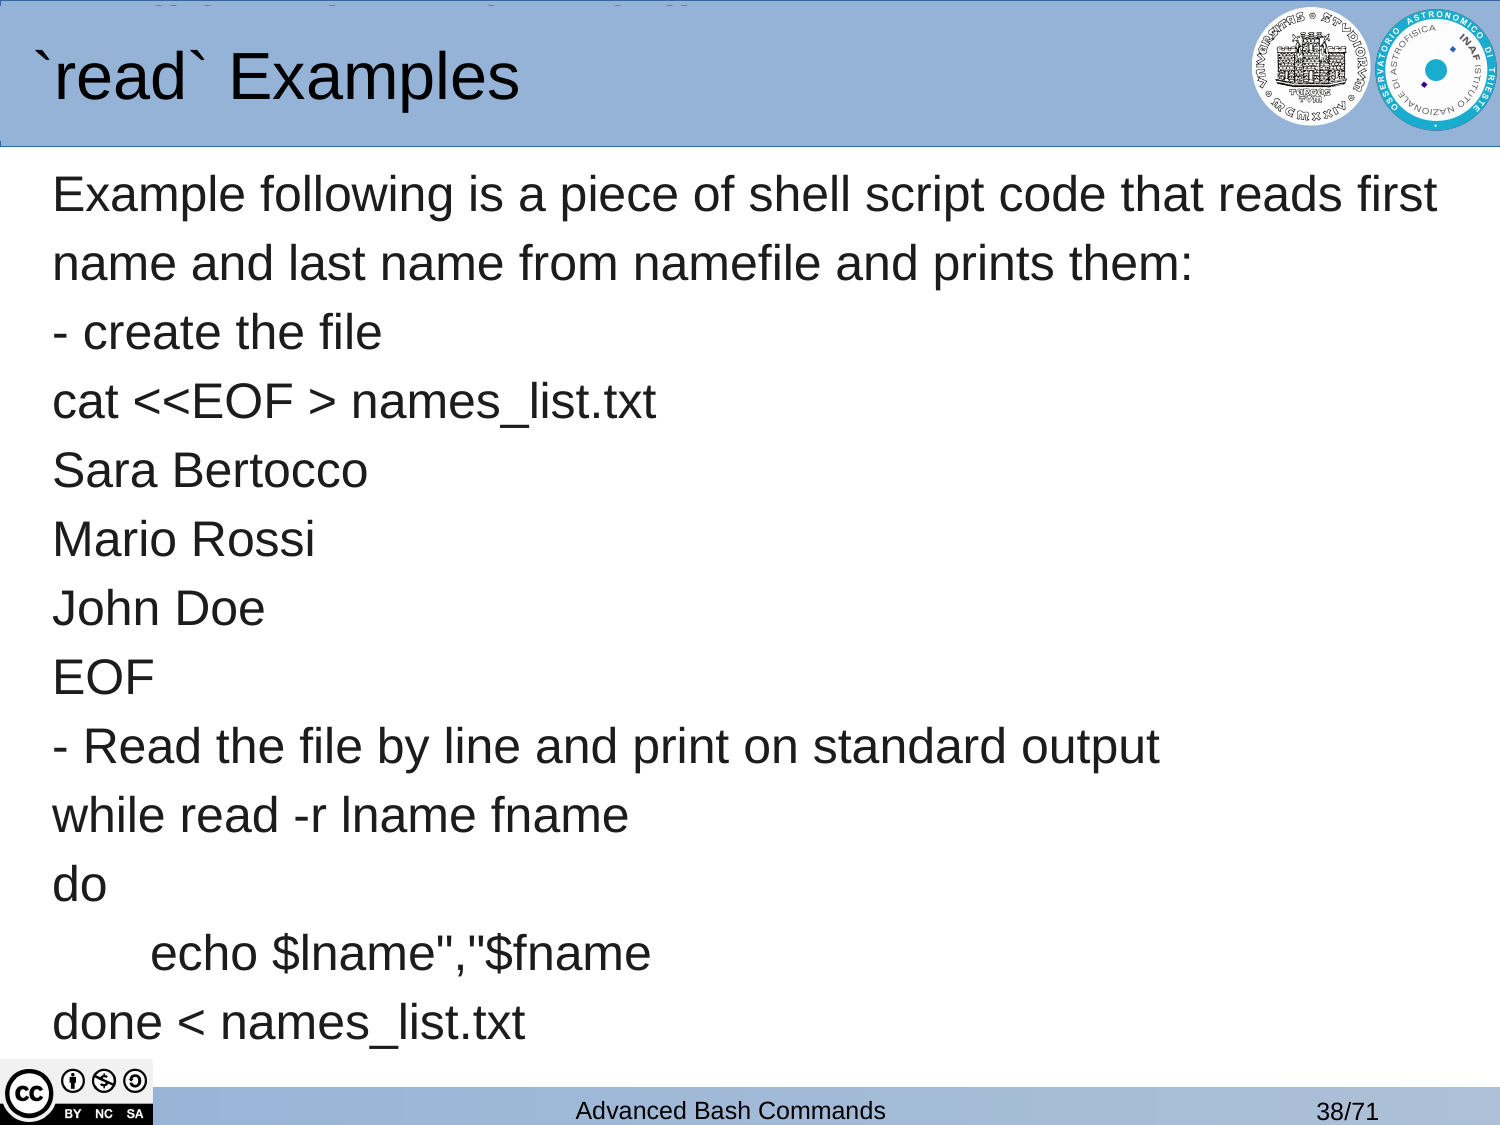

# Traditional service delivery
`read` Examples
Example following is a piece of shell script code that reads first name and last name from namefile and prints them:
- create the file
cat <<EOF > names_list.txt
Sara Bertocco
Mario Rossi
John Doe
EOF
- Read the file by line and print on standard output
while read -r lname fname
do
 echo $lname","$fname
done < names_list.txt